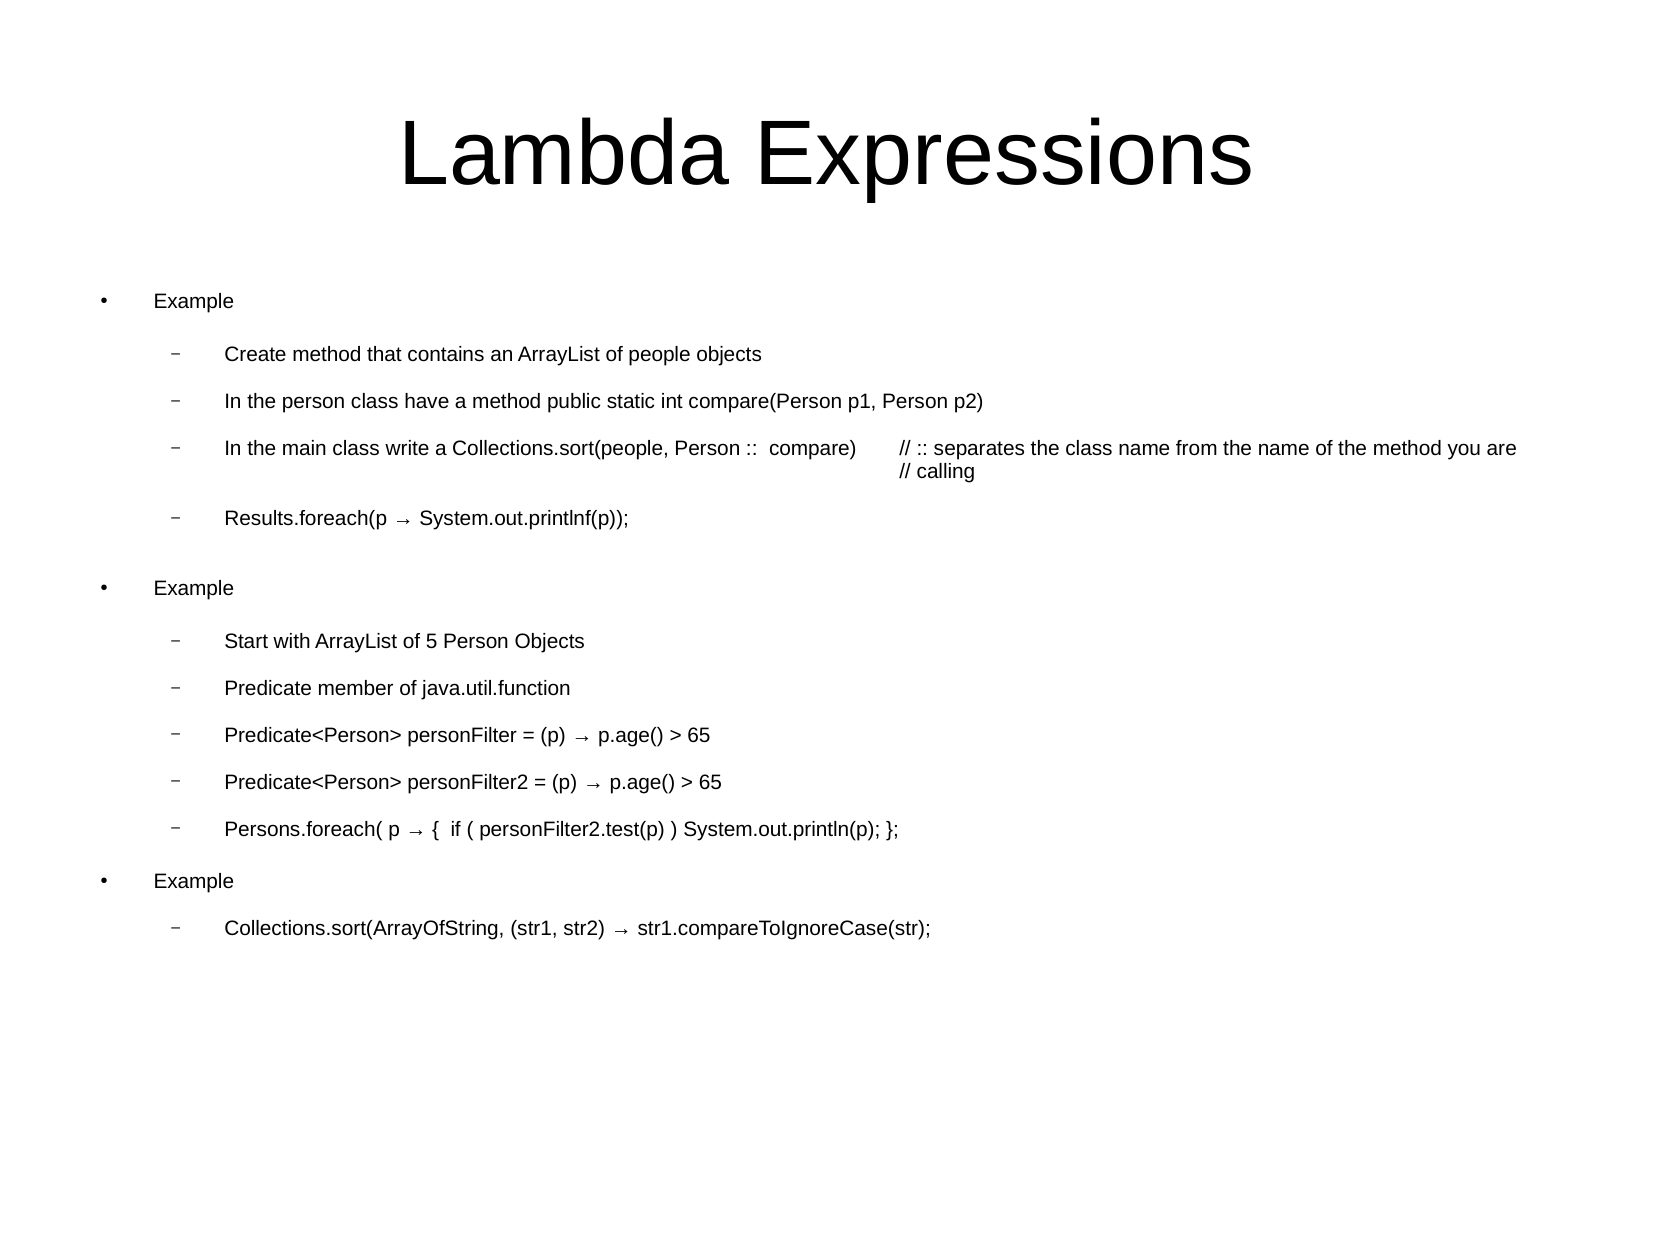

# Lambda Expressions
Example
Create method that contains an ArrayList of people objects
In the person class have a method public static int compare(Person p1, Person p2)
In the main class write a Collections.sort(people, Person :: compare) 	// :: separates the class name from the name of the method you are 										// calling
Results.foreach(p → System.out.printlnf(p));
Example
Start with ArrayList of 5 Person Objects
Predicate member of java.util.function
Predicate<Person> personFilter = (p) → p.age() > 65
Predicate<Person> personFilter2 = (p) → p.age() > 65
Persons.foreach( p → { if ( personFilter2.test(p) ) System.out.println(p); };
Example
Collections.sort(ArrayOfString, (str1, str2) → str1.compareToIgnoreCase(str);